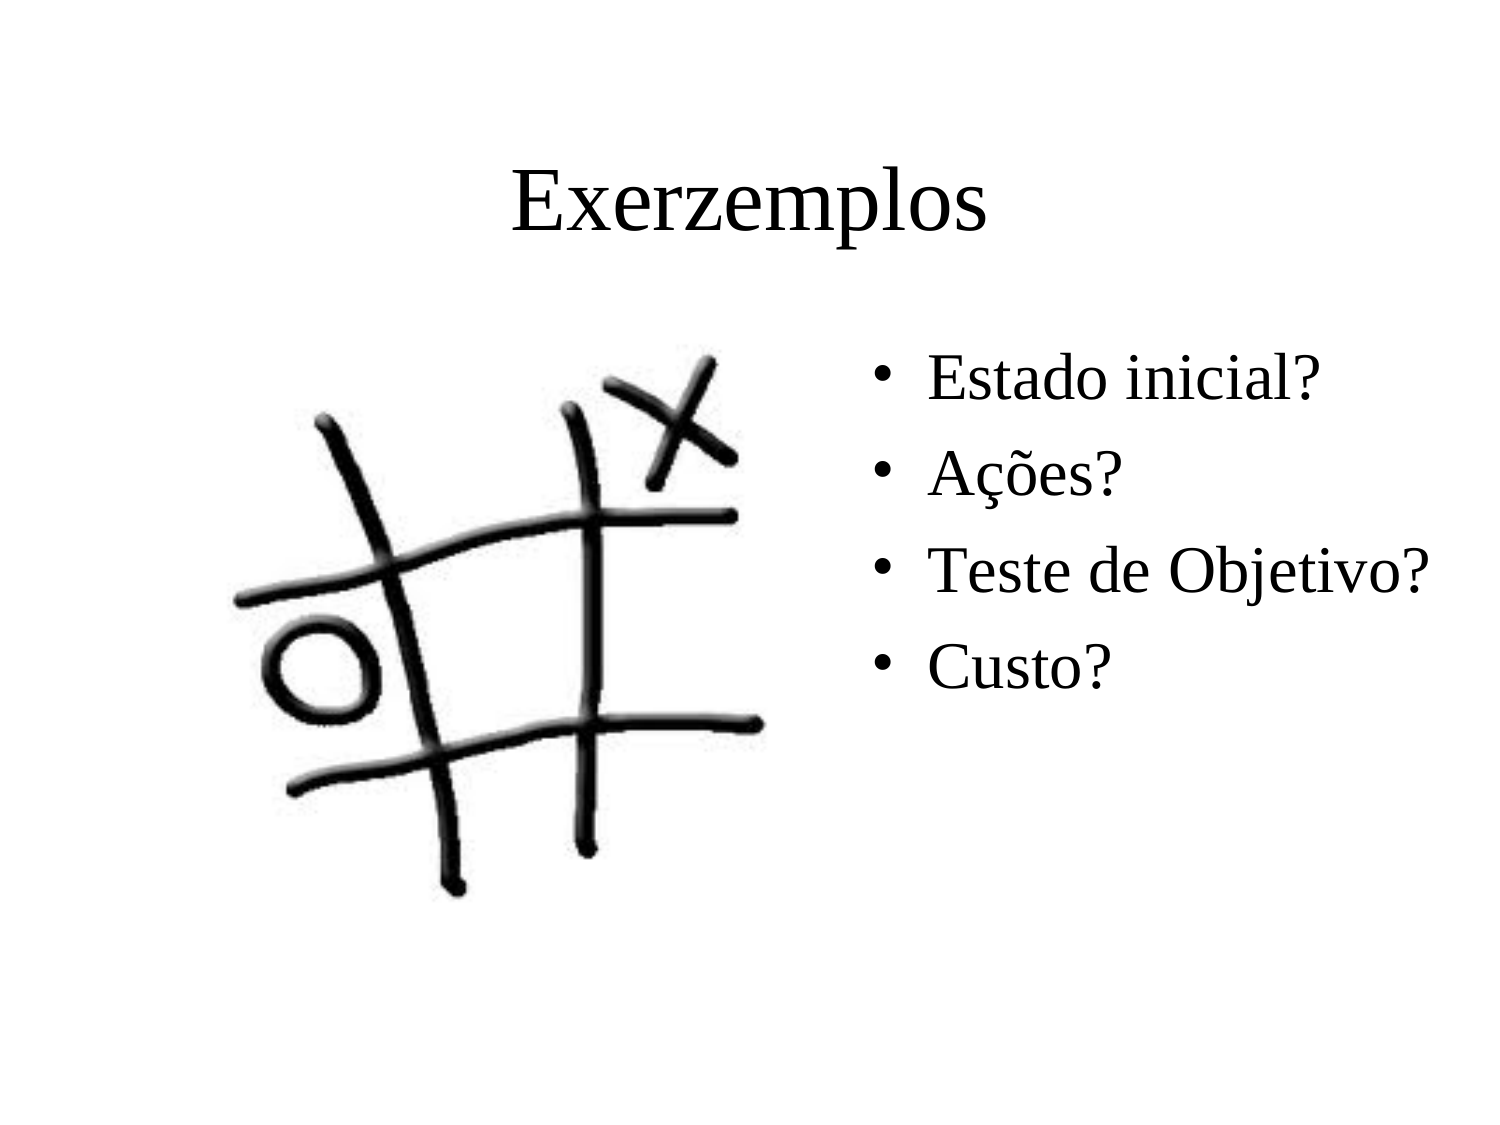

# Exerzemplos
Estado inicial?
Ações?
Teste de Objetivo?
Custo?